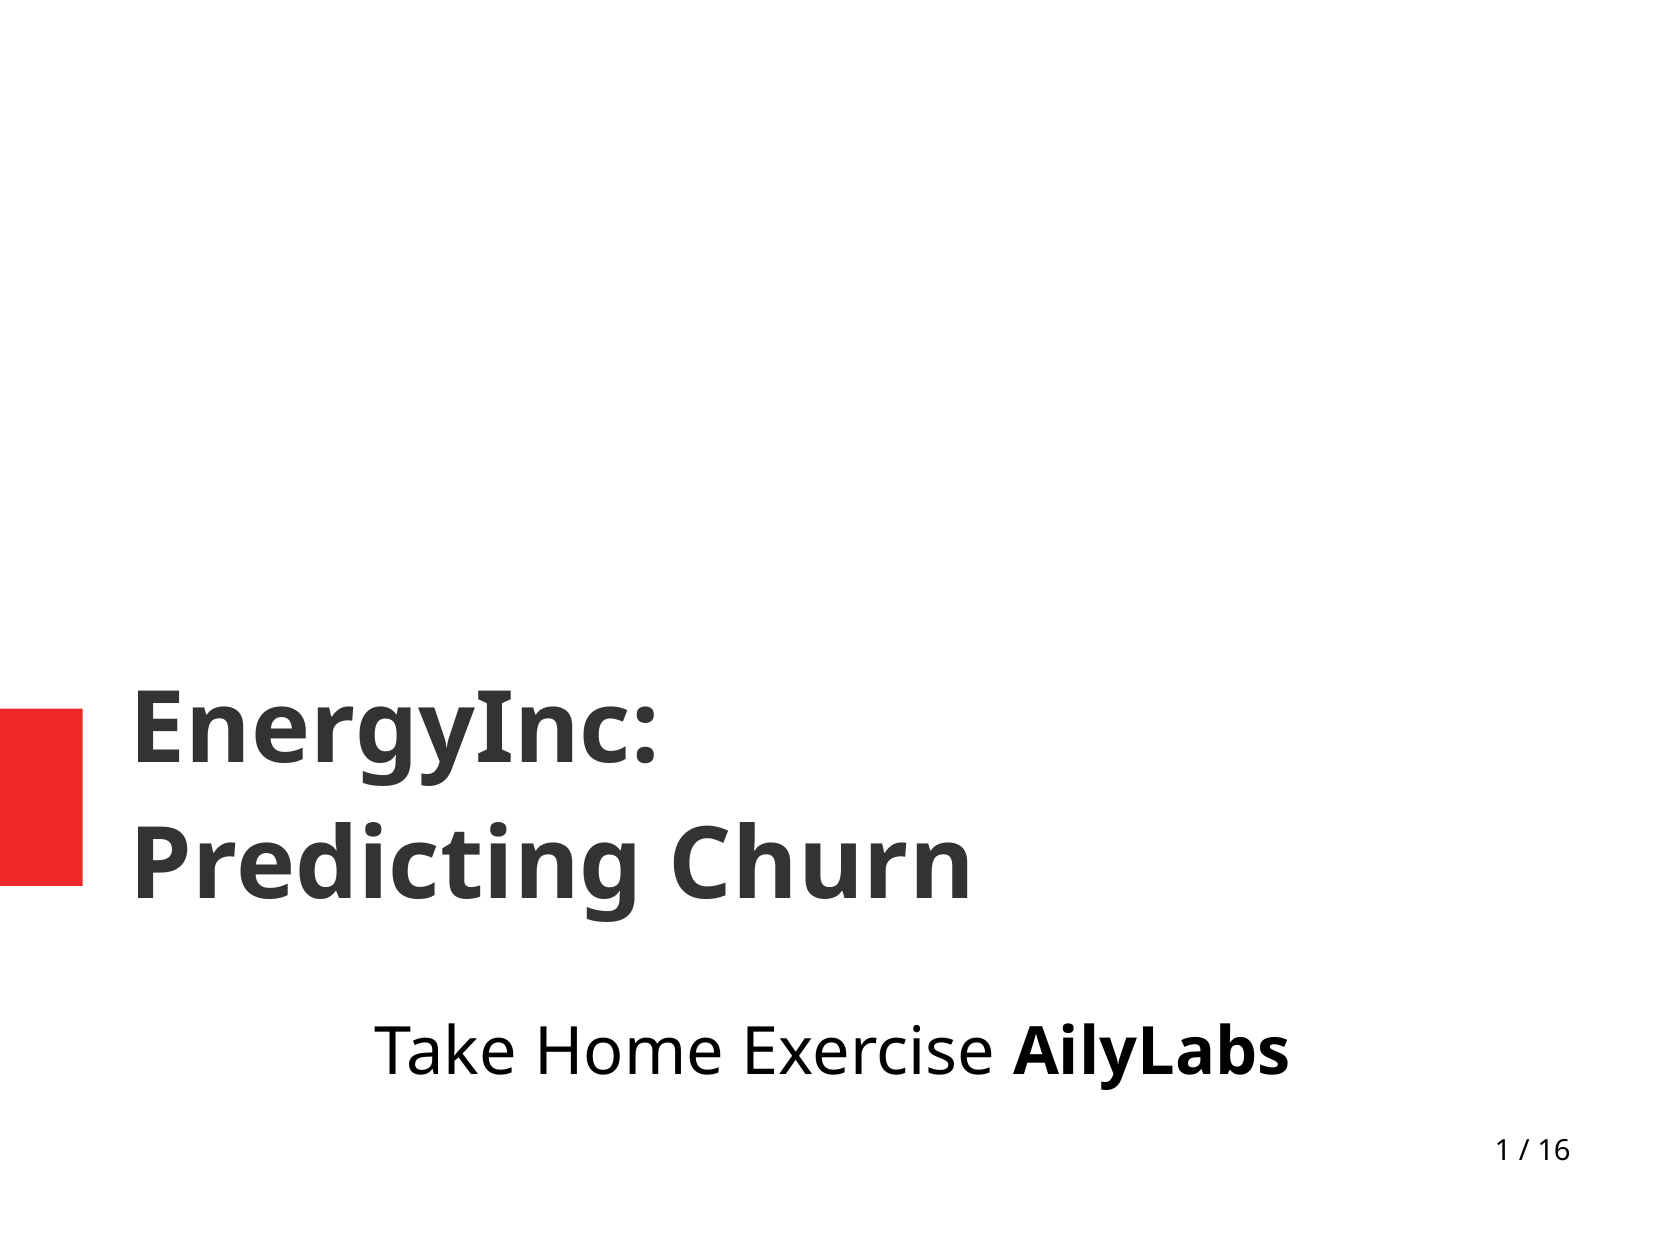

# EnergyInc: Predicting Churn
Take Home Exercise AilyLabs
1